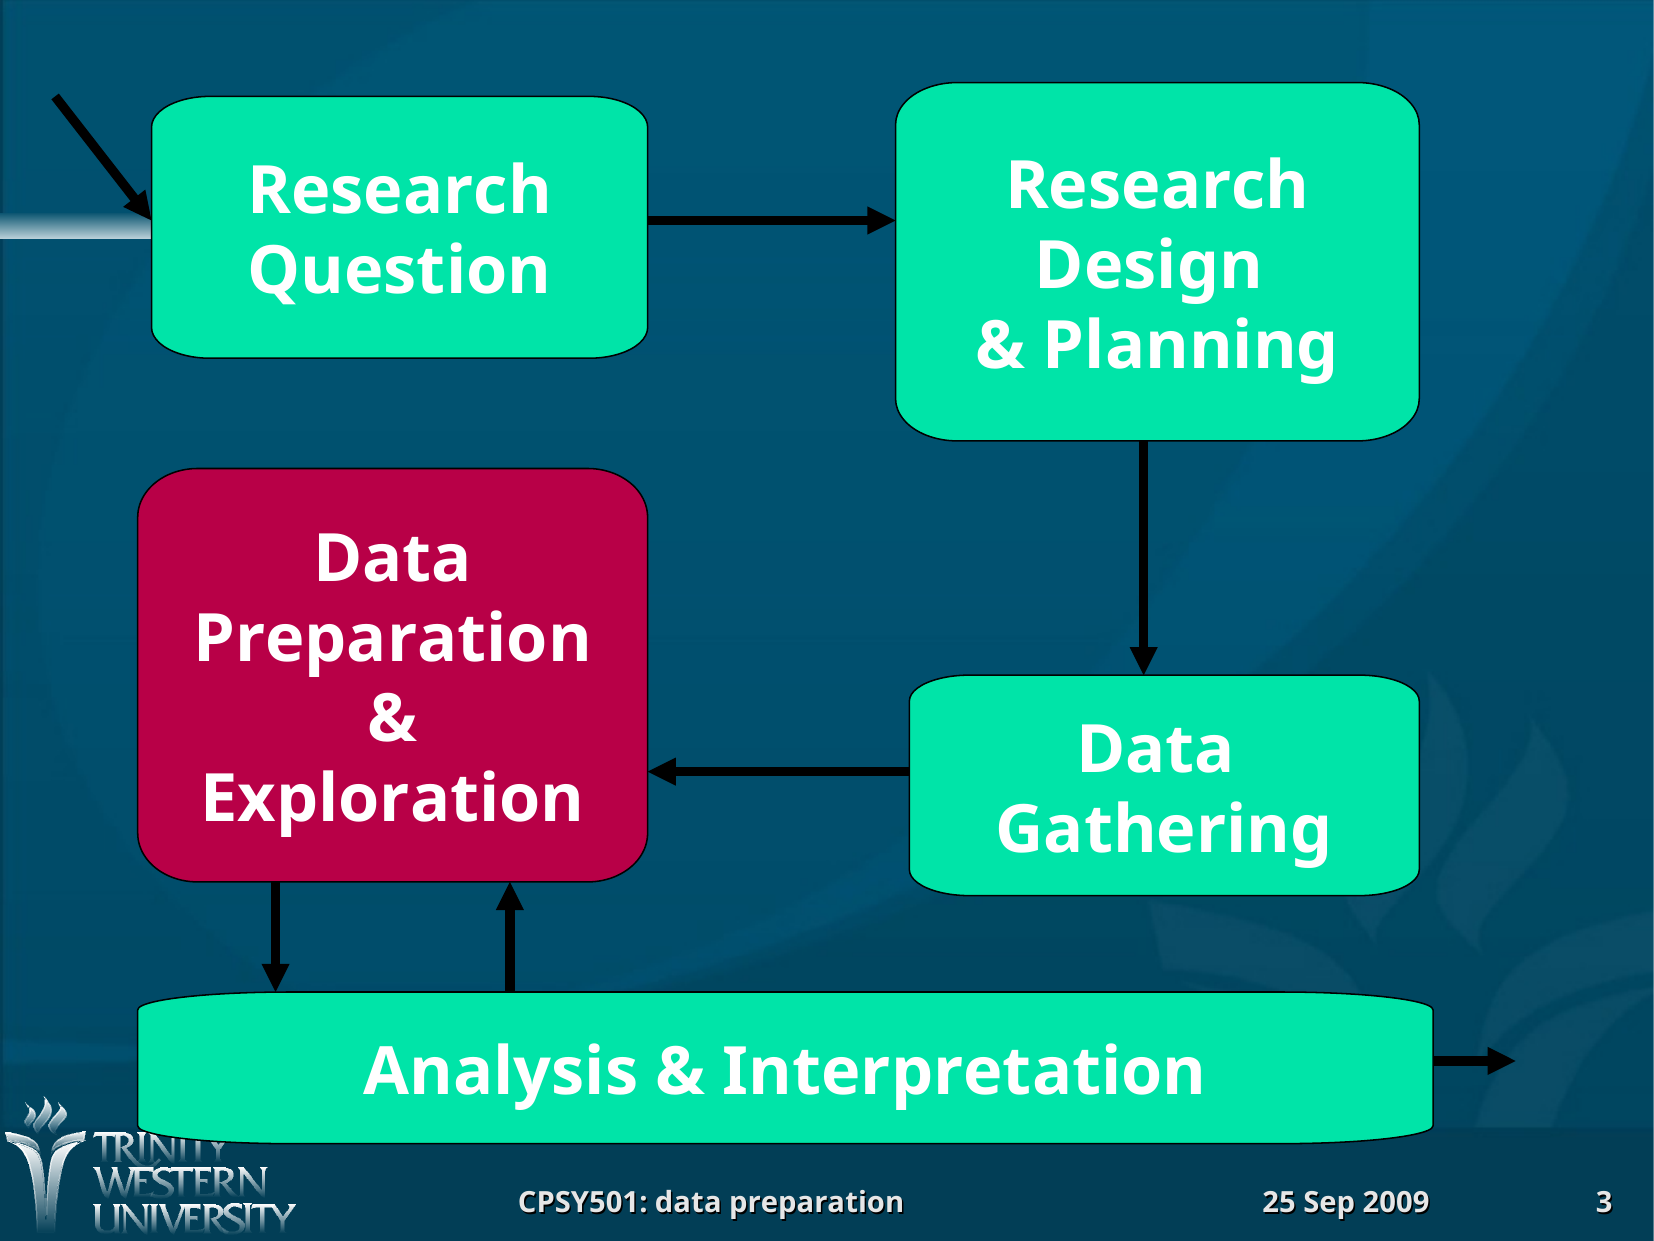

Research
Design
& Planning
Research
Question
Data
Preparation
&
Exploration
Data
Gathering
Analysis & Interpretation
CPSY501: data preparation
25 Sep 2009
3